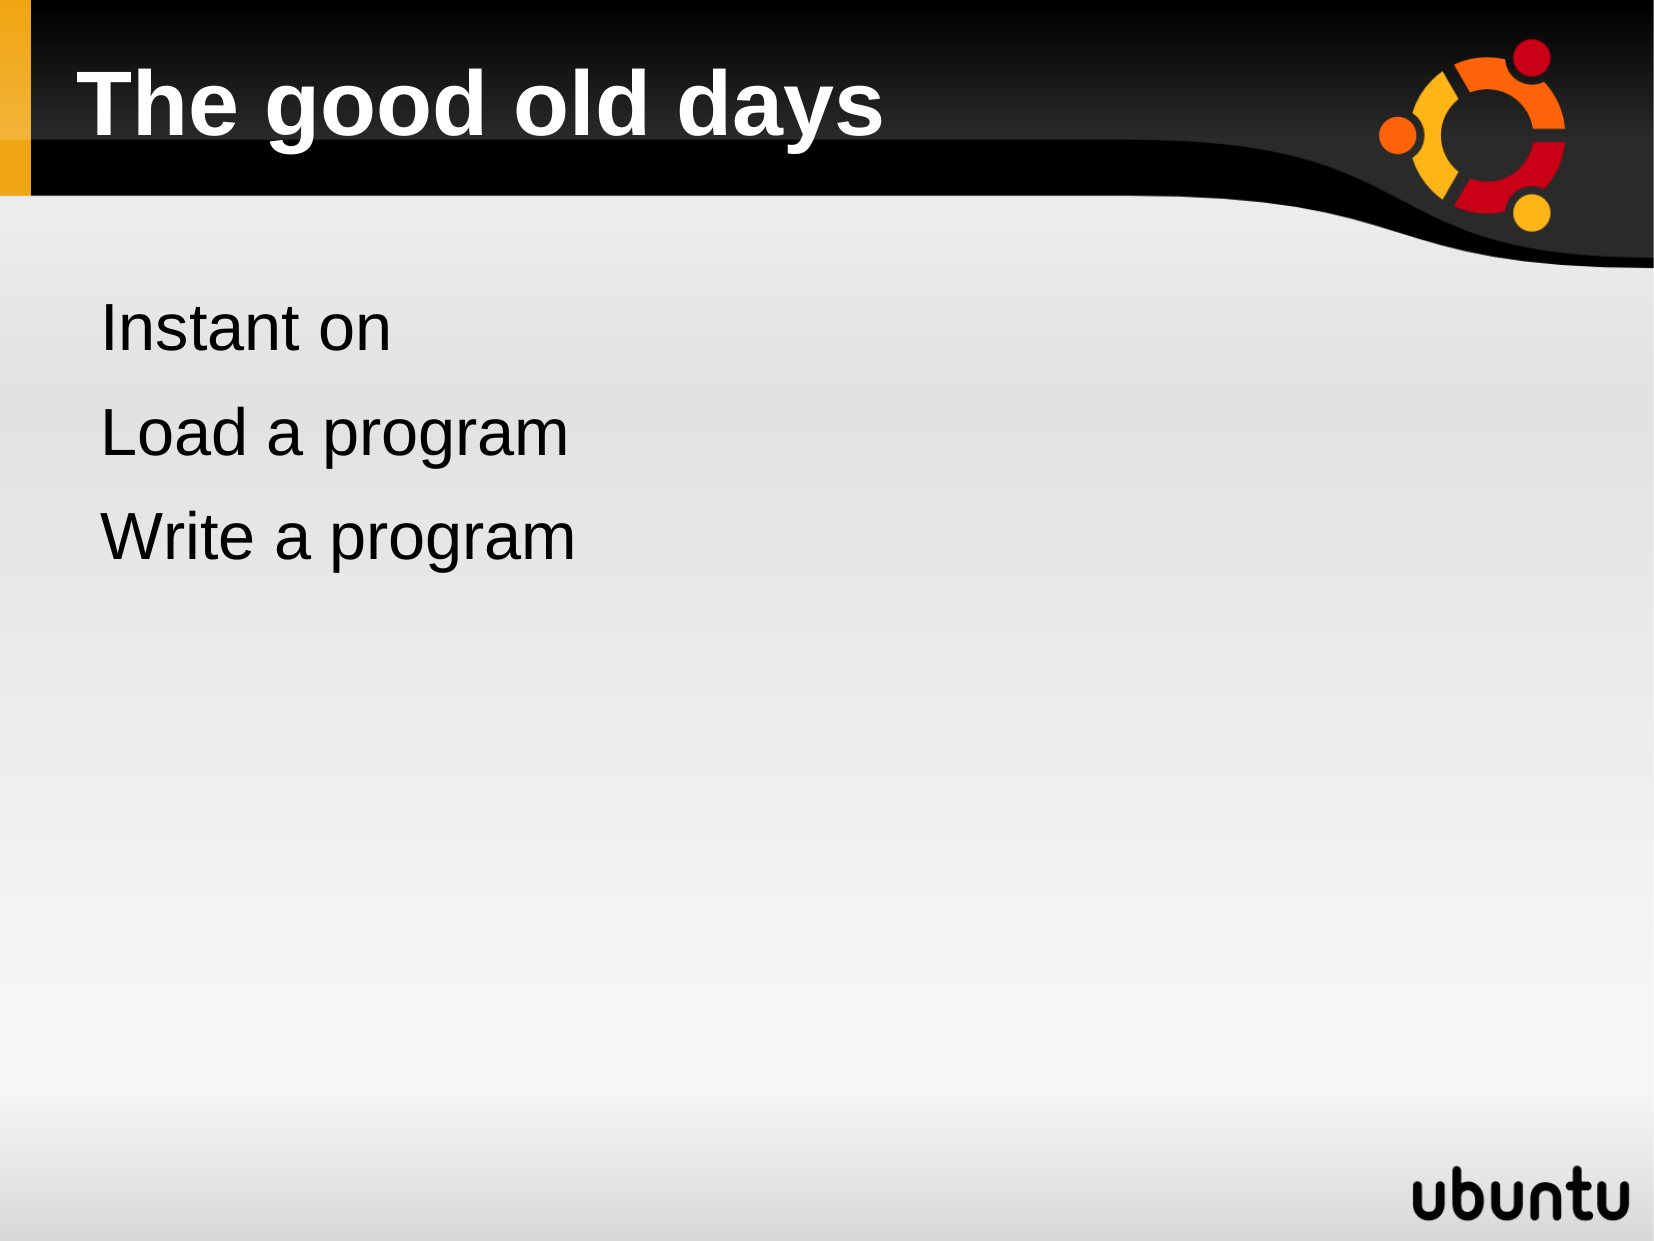

# The good old days
Instant on
Load a program
Write a program